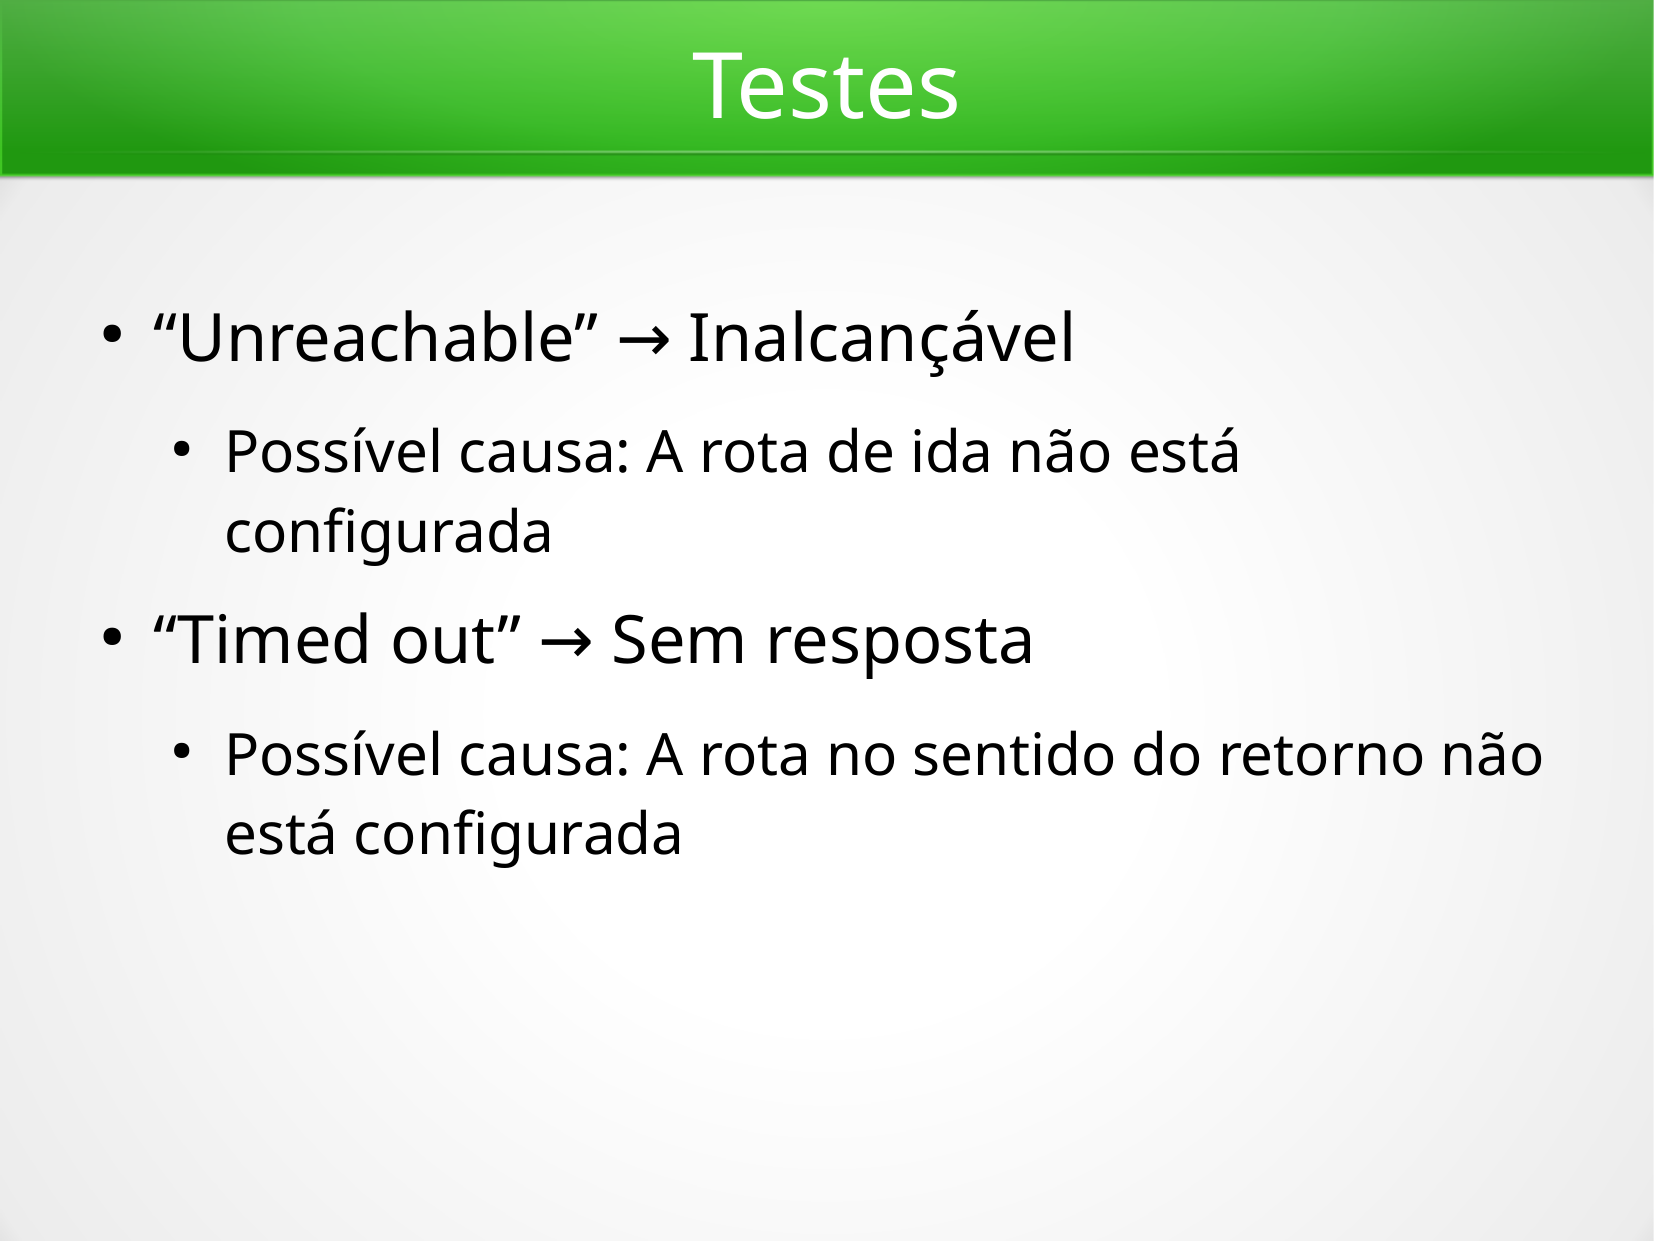

# Testes
“Unreachable” → Inalcançável
Possível causa: A rota de ida não está configurada
“Timed out” → Sem resposta
Possível causa: A rota no sentido do retorno não está configurada